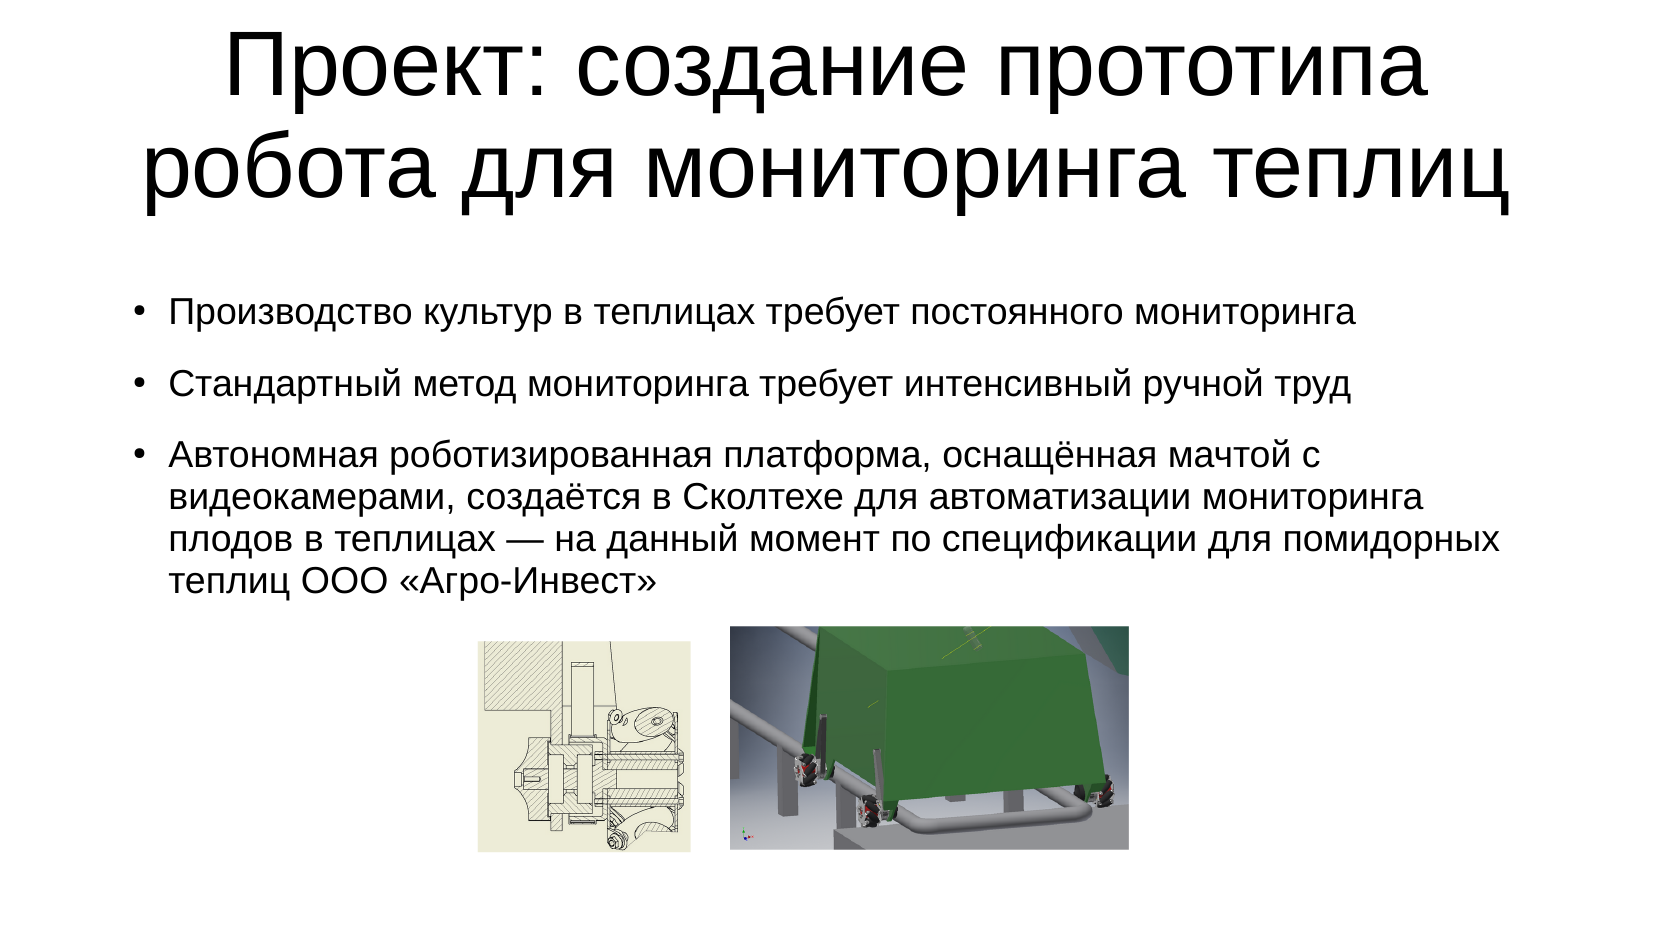

# Проект: создание прототипа робота для мониторинга теплиц
Производство культур в теплицах требует постоянного мониторинга
Стандартный метод мониторинга требует интенсивный ручной труд
Автономная роботизированная платформа, оснащённая мачтой с видеокамерами, создаётся в Сколтехе для автоматизации мониторинга плодов в теплицах — на данный момент по спецификации для помидорных теплиц ООО «Агро-Инвест»